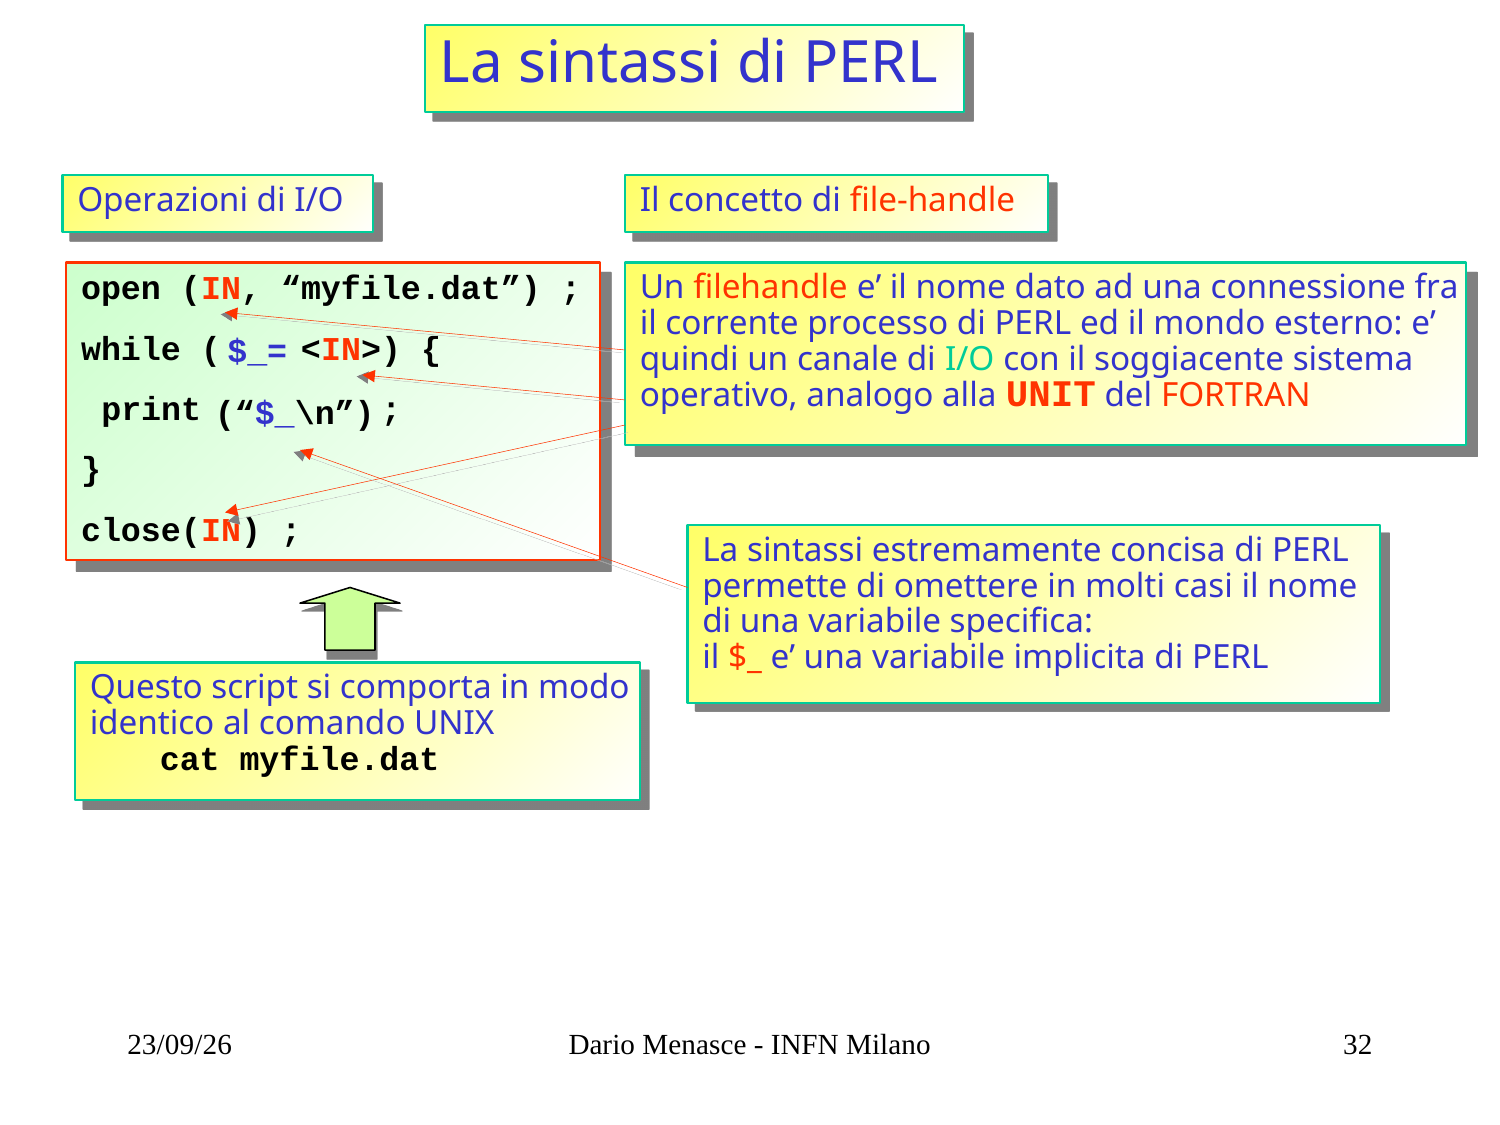

La sintassi di PERL
Operazioni di I/O
Il concetto di file-handle
open (IN, “myfile.dat”) ;
while ( <IN>) {
 print ;
}
close(IN) ;
Un filehandle e’ il nome dato ad una connessione fra
il corrente processo di PERL ed il mondo esterno: e’
quindi un canale di I/O con il soggiacente sistema
operativo, analogo alla UNIT del FORTRAN
$_=
(“$_\n”)
La sintassi estremamente concisa di PERL
permette di omettere in molti casi il nome
di una variabile specifica:
il $_ e’ una variabile implicita di PERL
Questo script si comporta in modo
identico al comando UNIX
 cat myfile.dat
Dario Menasce - INFN Milano